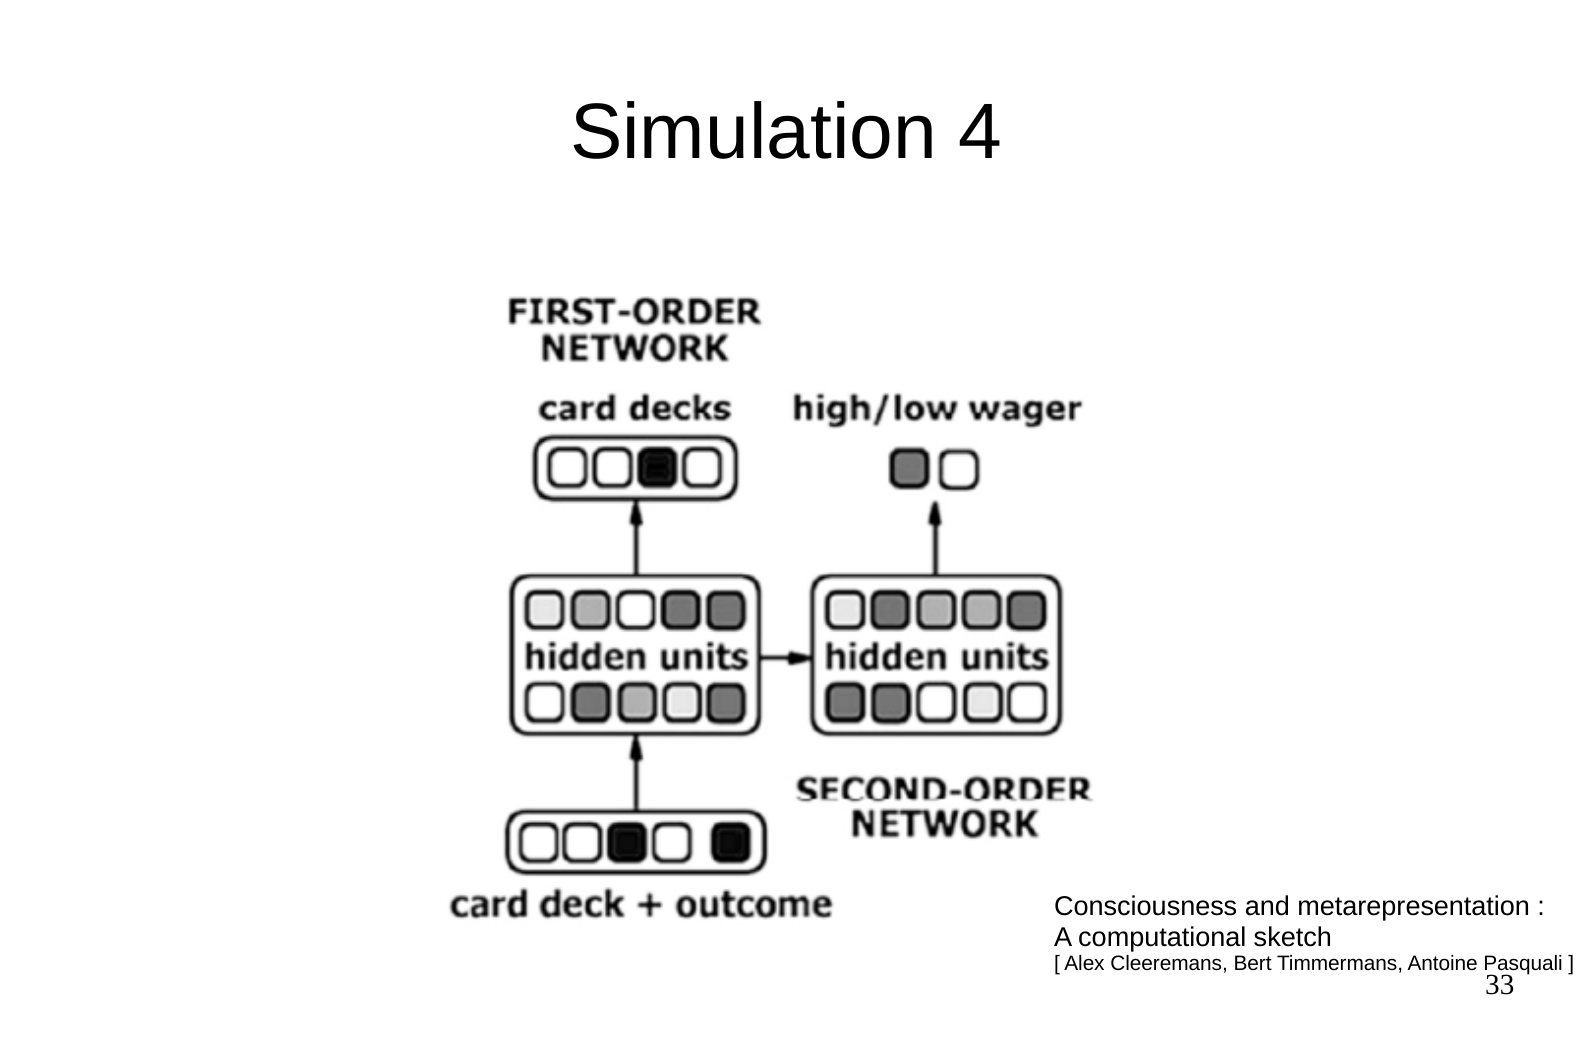

# Simulation 4
Consciousness and metarepresentation :
A computational sketch
[ Alex Cleeremans, Bert Timmermans, Antoine Pasquali ]
33